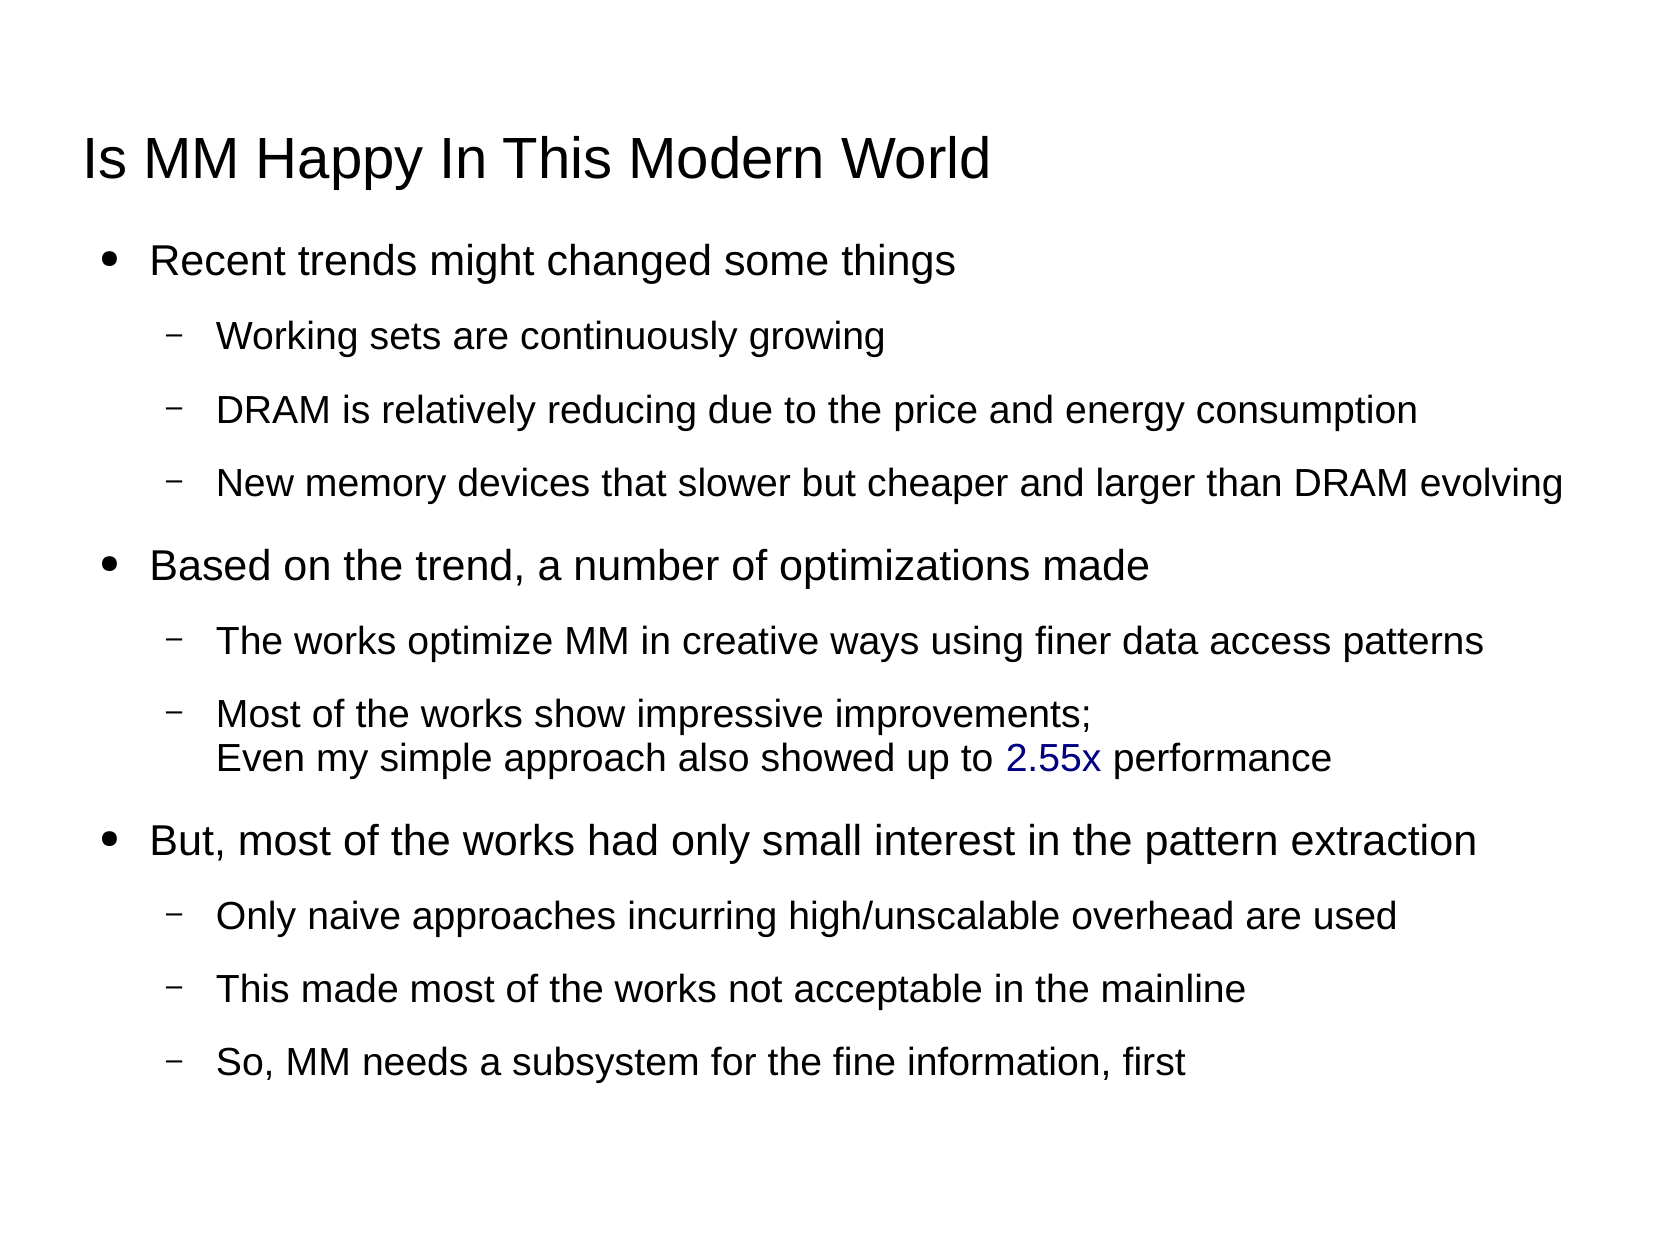

# Is MM Happy In This Modern World
Recent trends might changed some things
Working sets are continuously growing
DRAM is relatively reducing due to the price and energy consumption
New memory devices that slower but cheaper and larger than DRAM evolving
Based on the trend, a number of optimizations made
The works optimize MM in creative ways using finer data access patterns
Most of the works show impressive improvements;
Even my simple approach also showed up to 2.55x performance
But, most of the works had only small interest in the pattern extraction
Only naive approaches incurring high/unscalable overhead are used
This made most of the works not acceptable in the mainline
So, MM needs a subsystem for the fine information, first